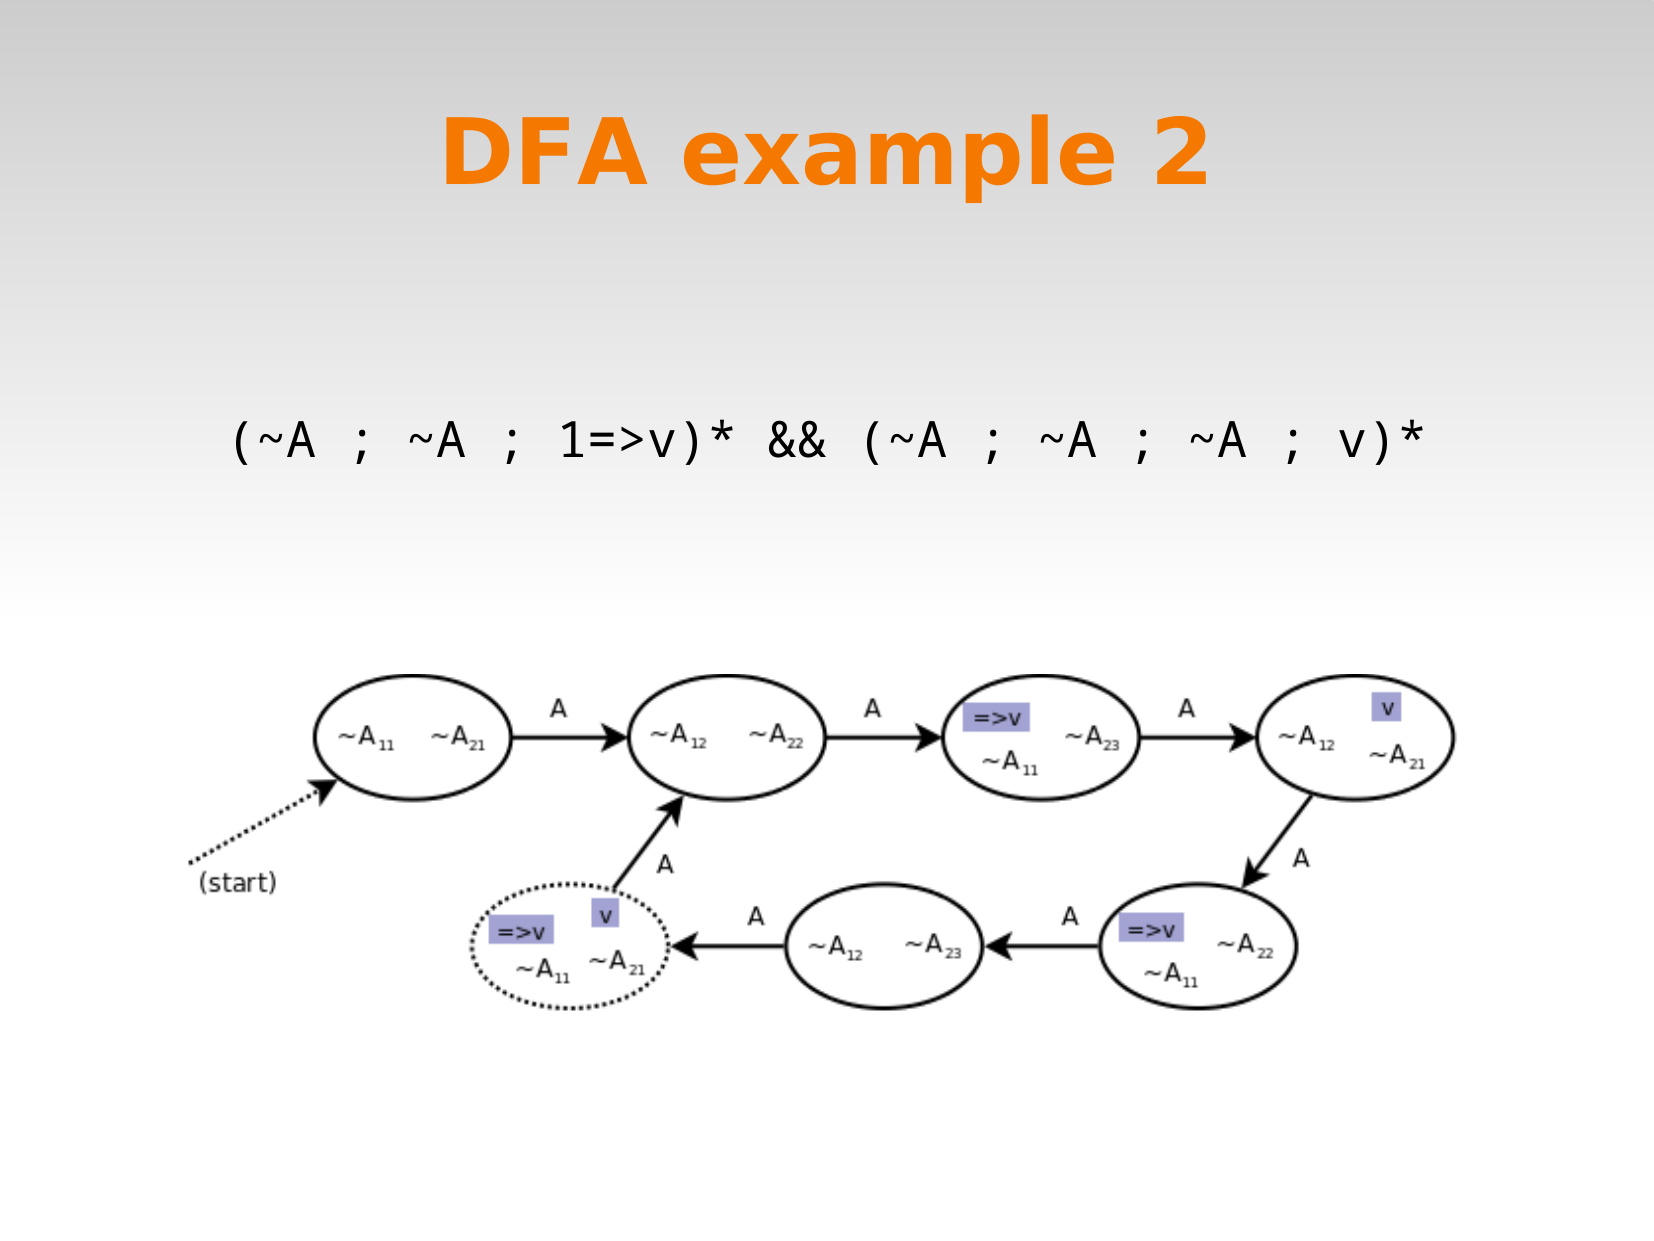

# DFA example 2
(~A ; ~A ; 1=>v)* && (~A ; ~A ; ~A ; v)*